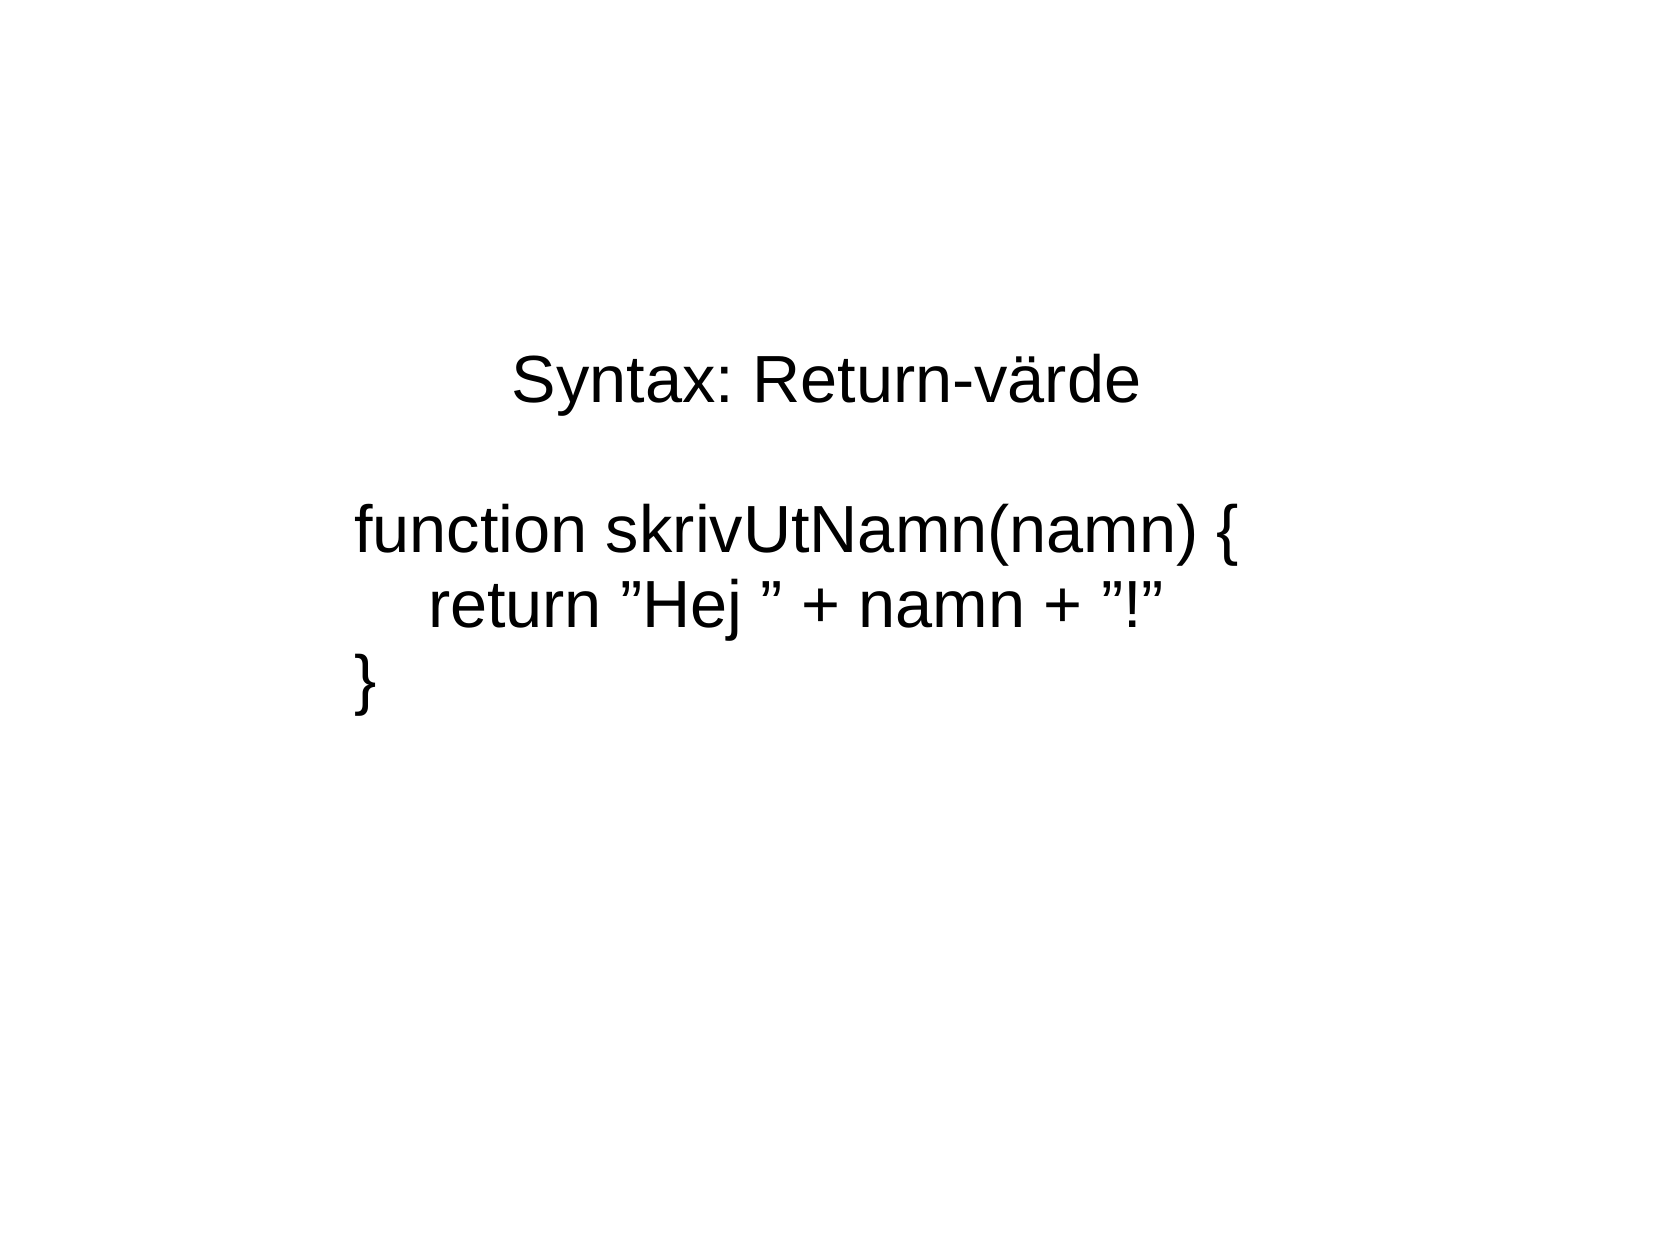

# Syntax: Return-värde
function skrivUtNamn(namn) {
	return ”Hej ” + namn + ”!”
}